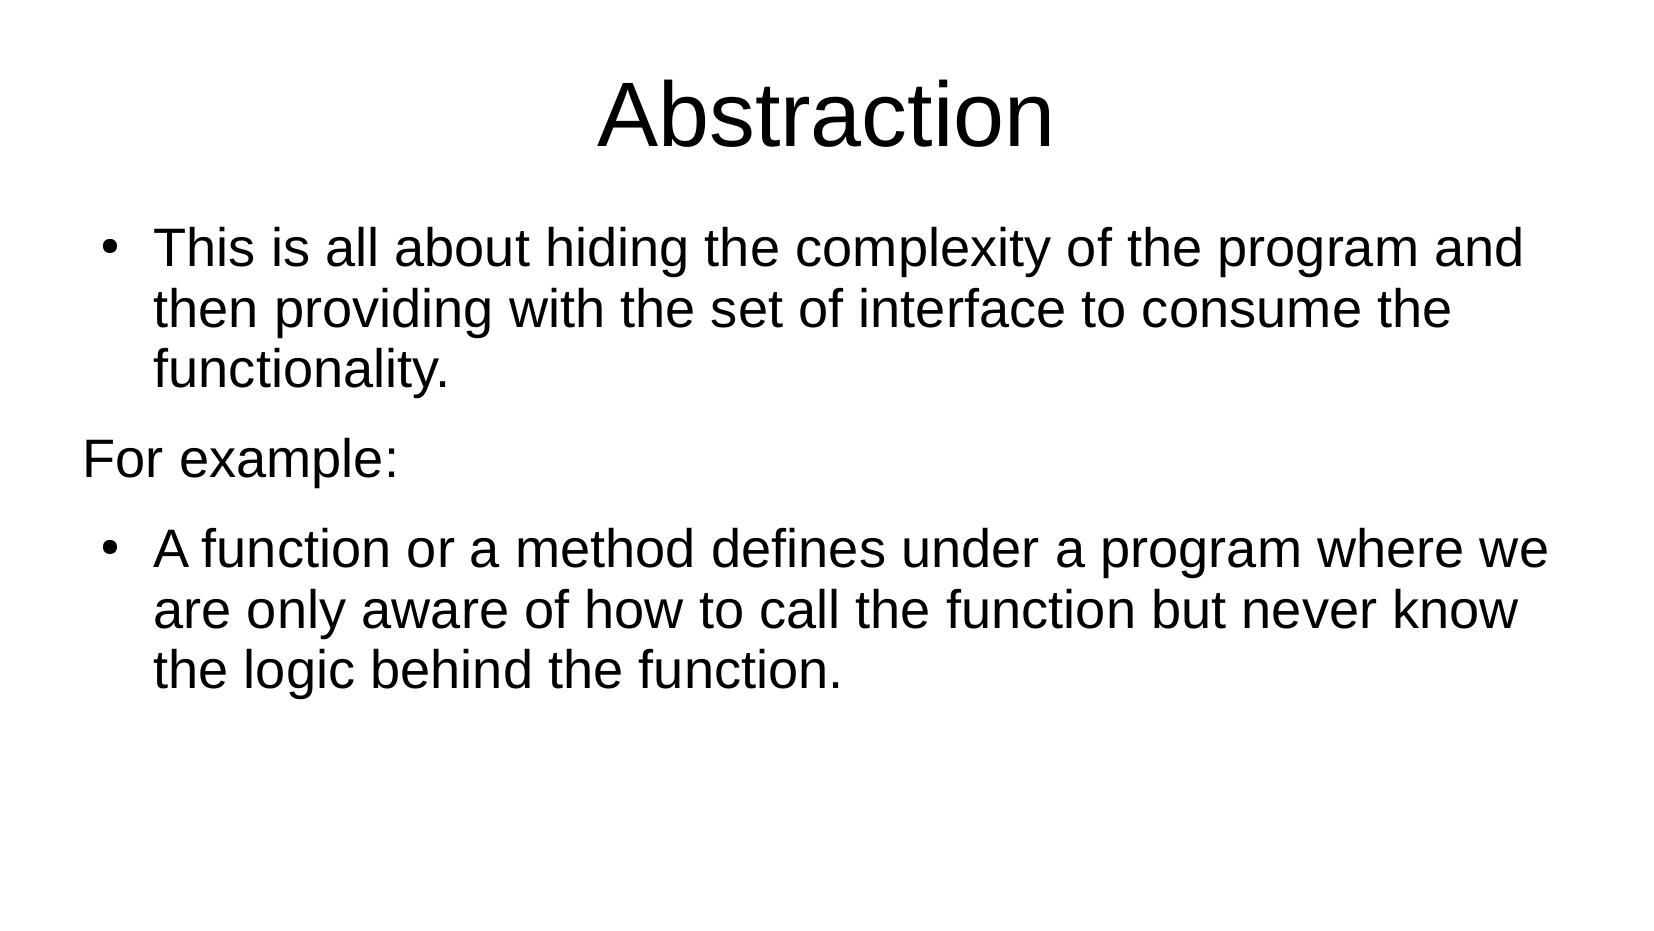

# Abstraction
This is all about hiding the complexity of the program and then providing with the set of interface to consume the functionality.
For example:
A function or a method defines under a program where we are only aware of how to call the function but never know the logic behind the function.